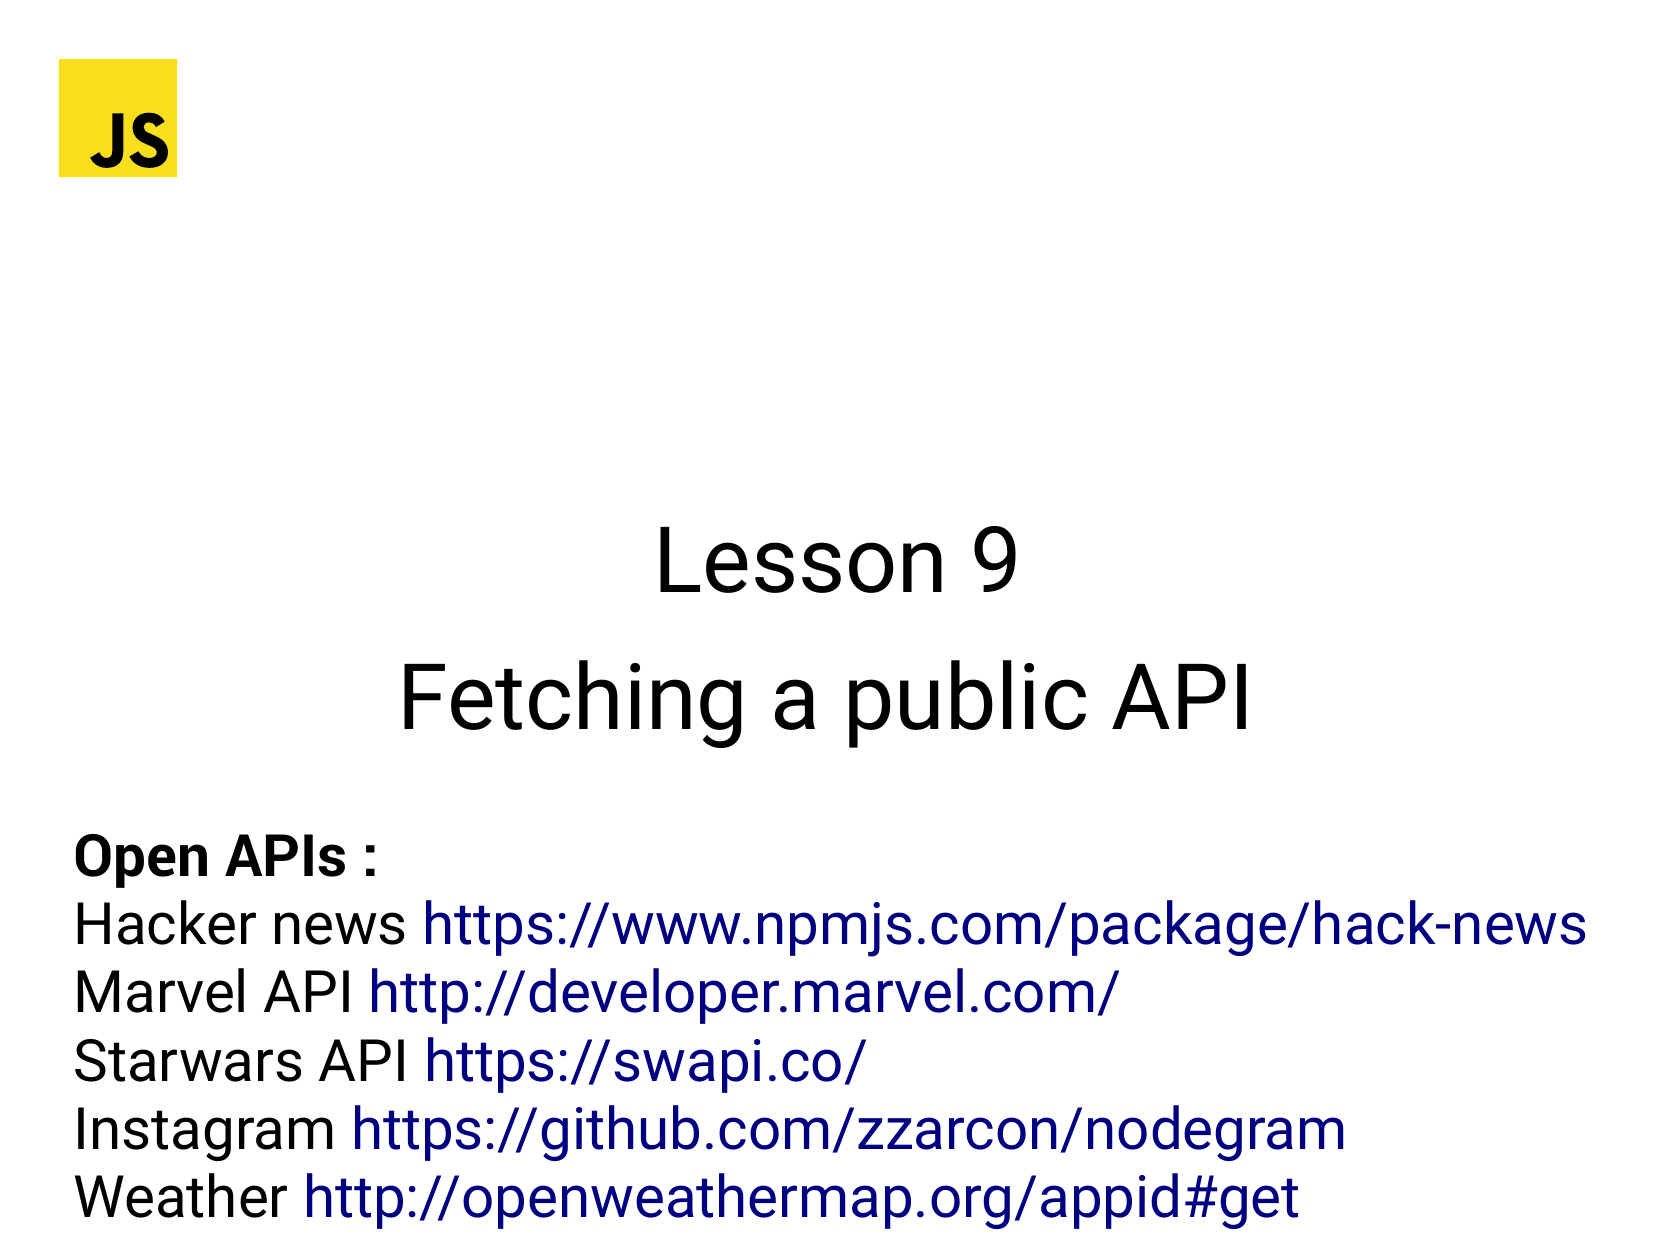

#
 Lesson 9
Fetching a public API
Open APIs :
Hacker news https://www.npmjs.com/package/hack-news
Marvel API http://developer.marvel.com/
Starwars API https://swapi.co/
Instagram https://github.com/zzarcon/nodegram
Weather http://openweathermap.org/appid#get